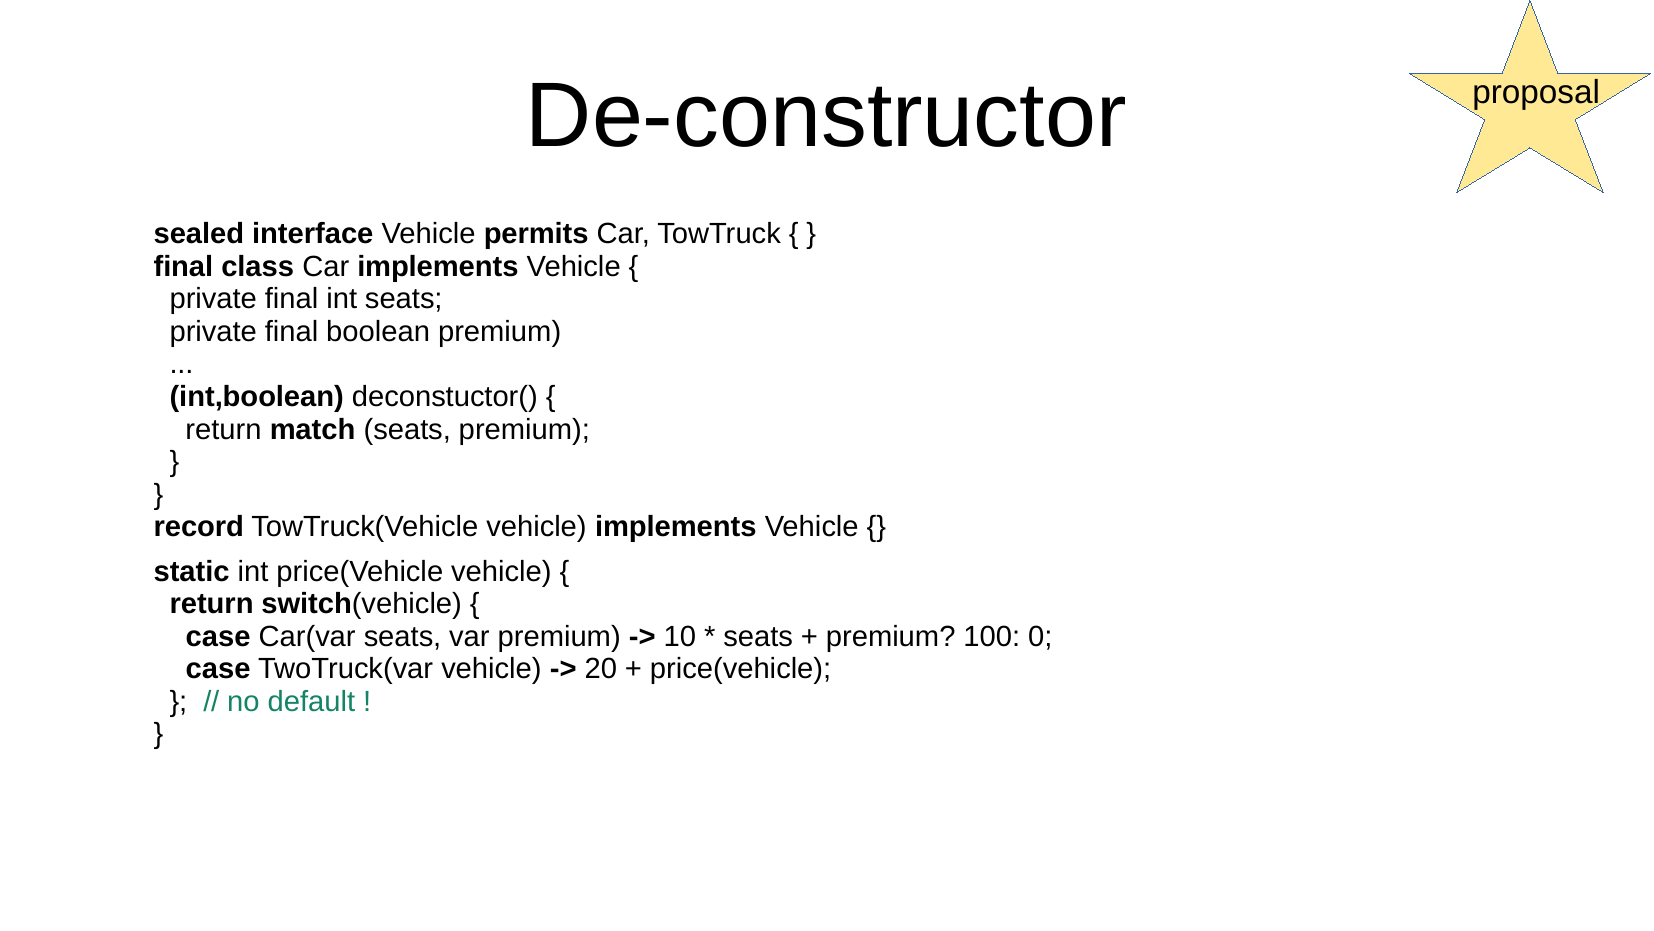

proposal
# De-constructor
sealed interface Vehicle permits Car, TowTruck { }
final class Car implements Vehicle {
 private final int seats;
 private final boolean premium)
 ...
 (int,boolean) deconstuctor() {
 return match (seats, premium);
 }
}
record TowTruck(Vehicle vehicle) implements Vehicle {}
static int price(Vehicle vehicle) {
 return switch(vehicle) {
 case Car(var seats, var premium) -> 10 * seats + premium? 100: 0;
 case TwoTruck(var vehicle) -> 20 + price(vehicle);
 }; // no default !
}